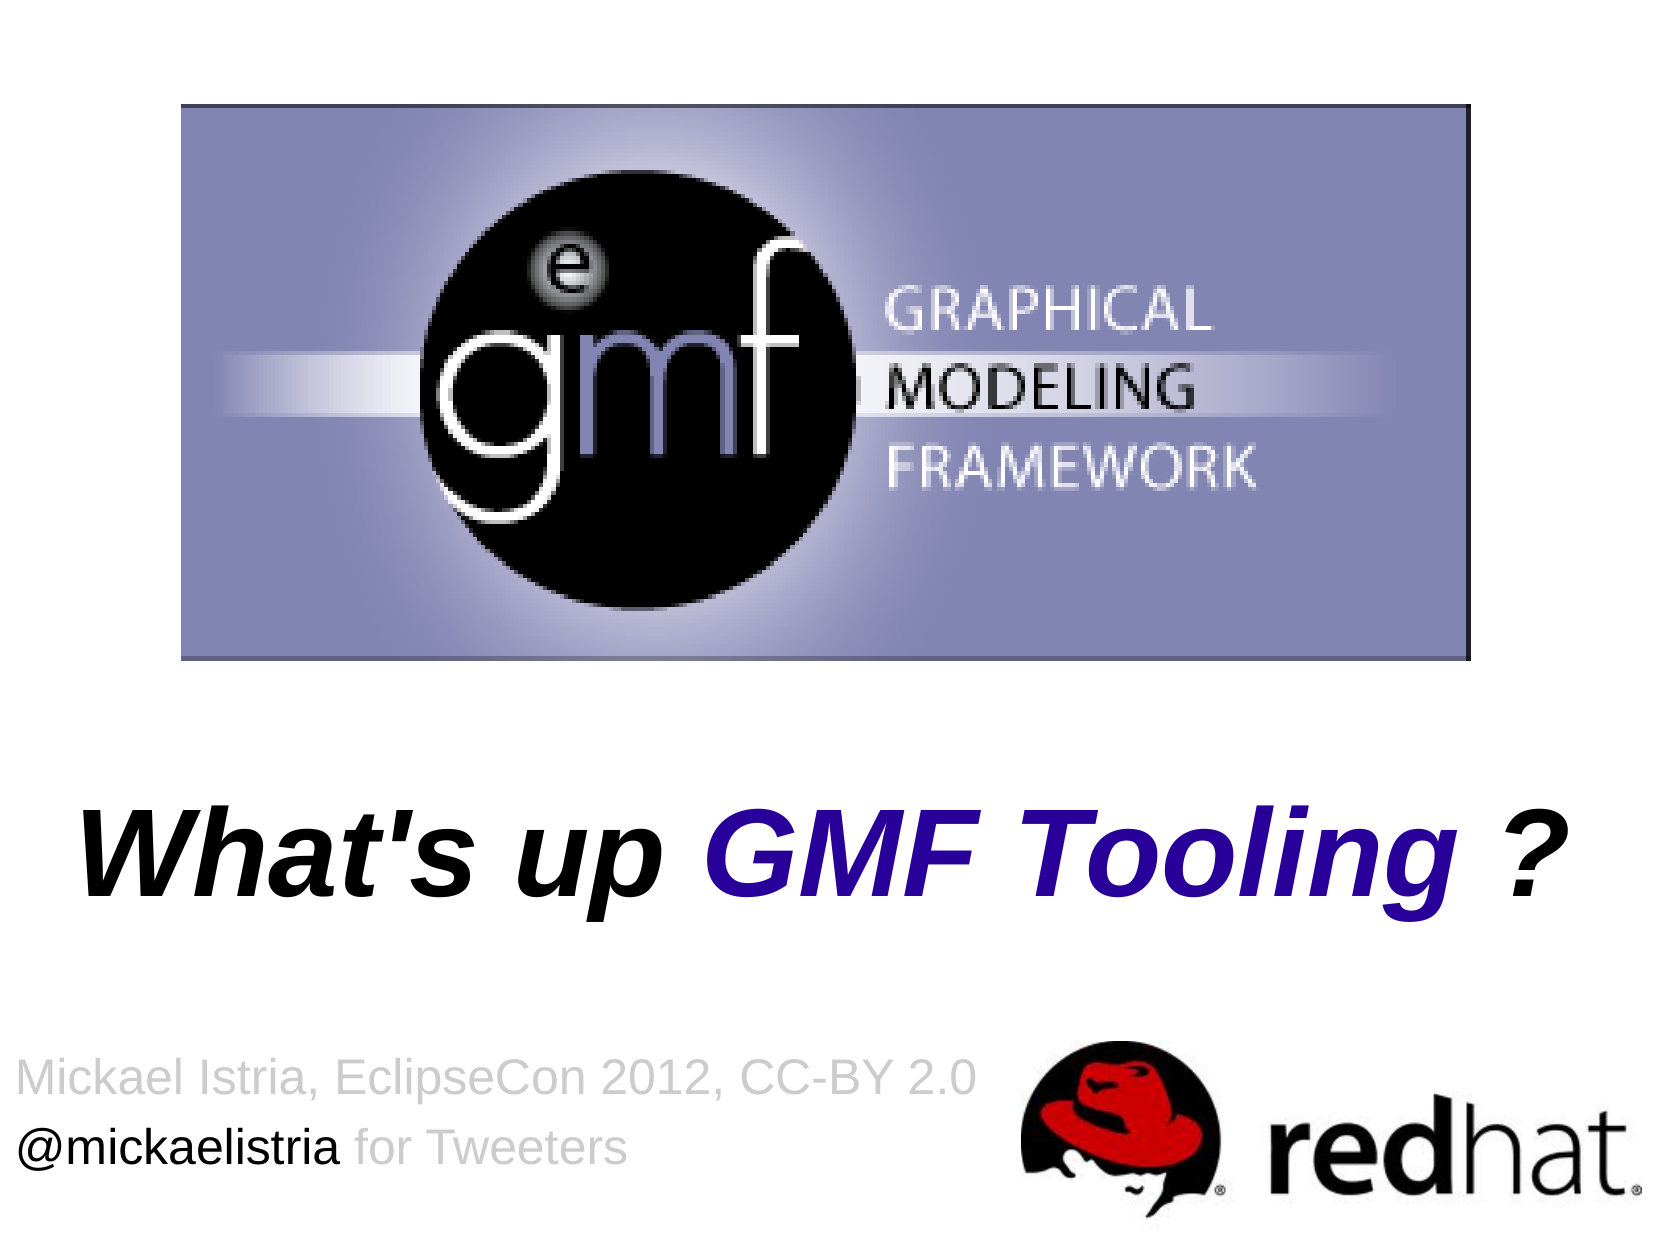

What's up GMF Tooling ?
Mickael Istria, EclipseCon 2012, CC-BY 2.0
@mickaelistria for Tweeters